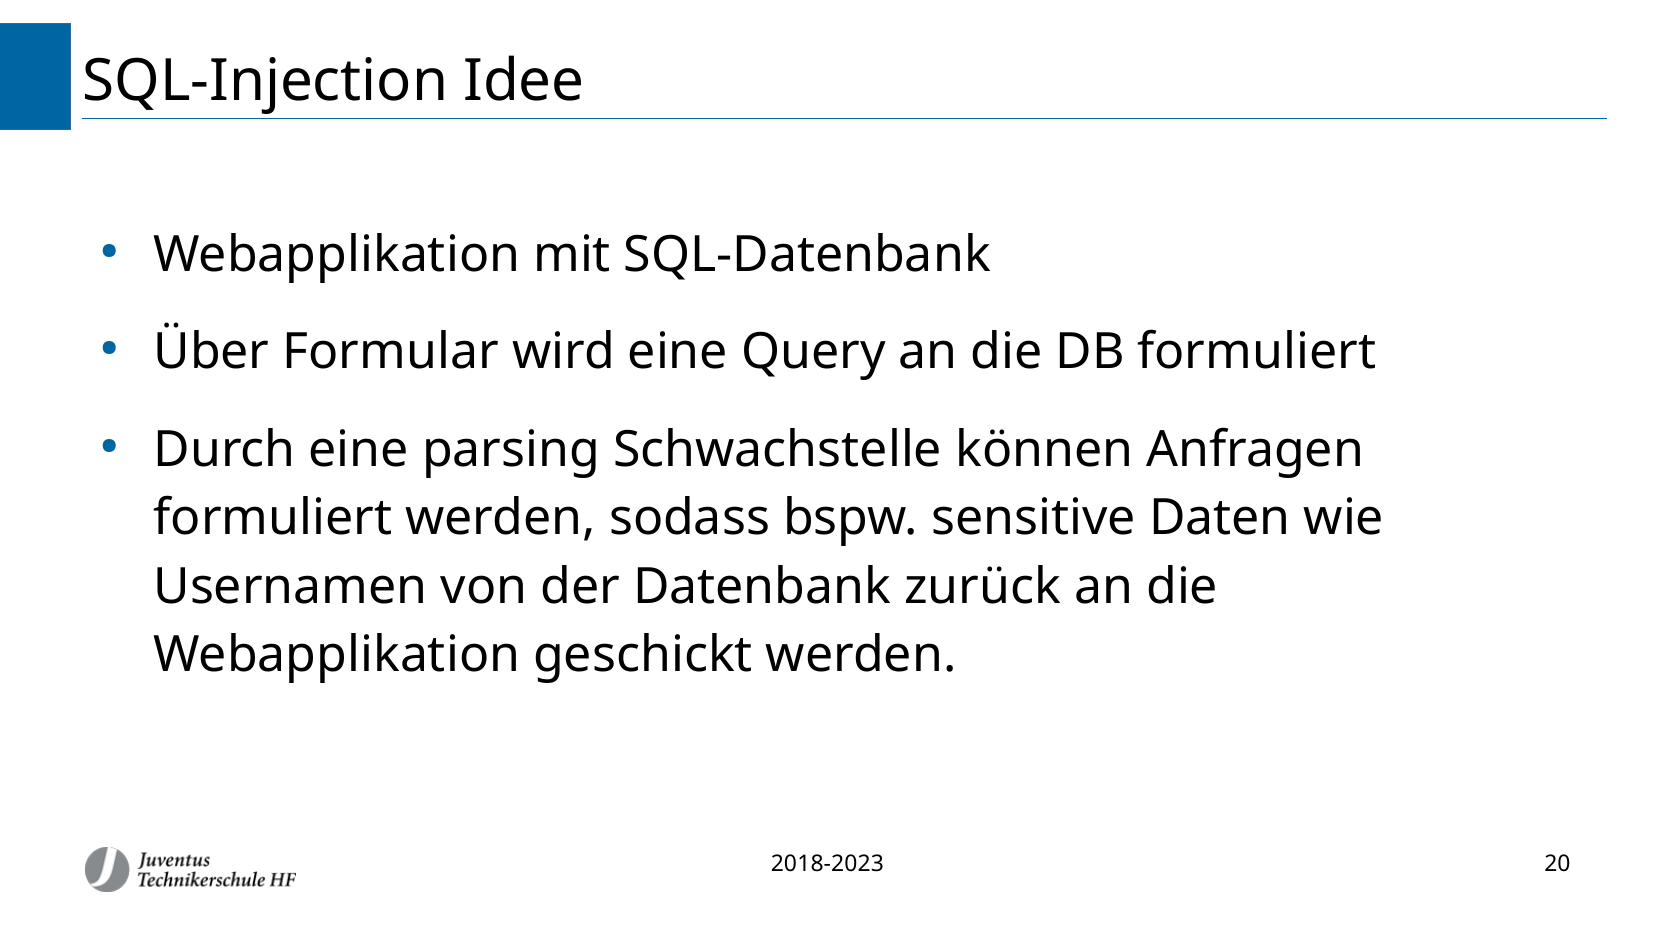

# SQL-Injection Idee
Webapplikation mit SQL-Datenbank
Über Formular wird eine Query an die DB formuliert
Durch eine parsing Schwachstelle können Anfragen formuliert werden, sodass bspw. sensitive Daten wie Usernamen von der Datenbank zurück an die Webapplikation geschickt werden.
2018-2023
20